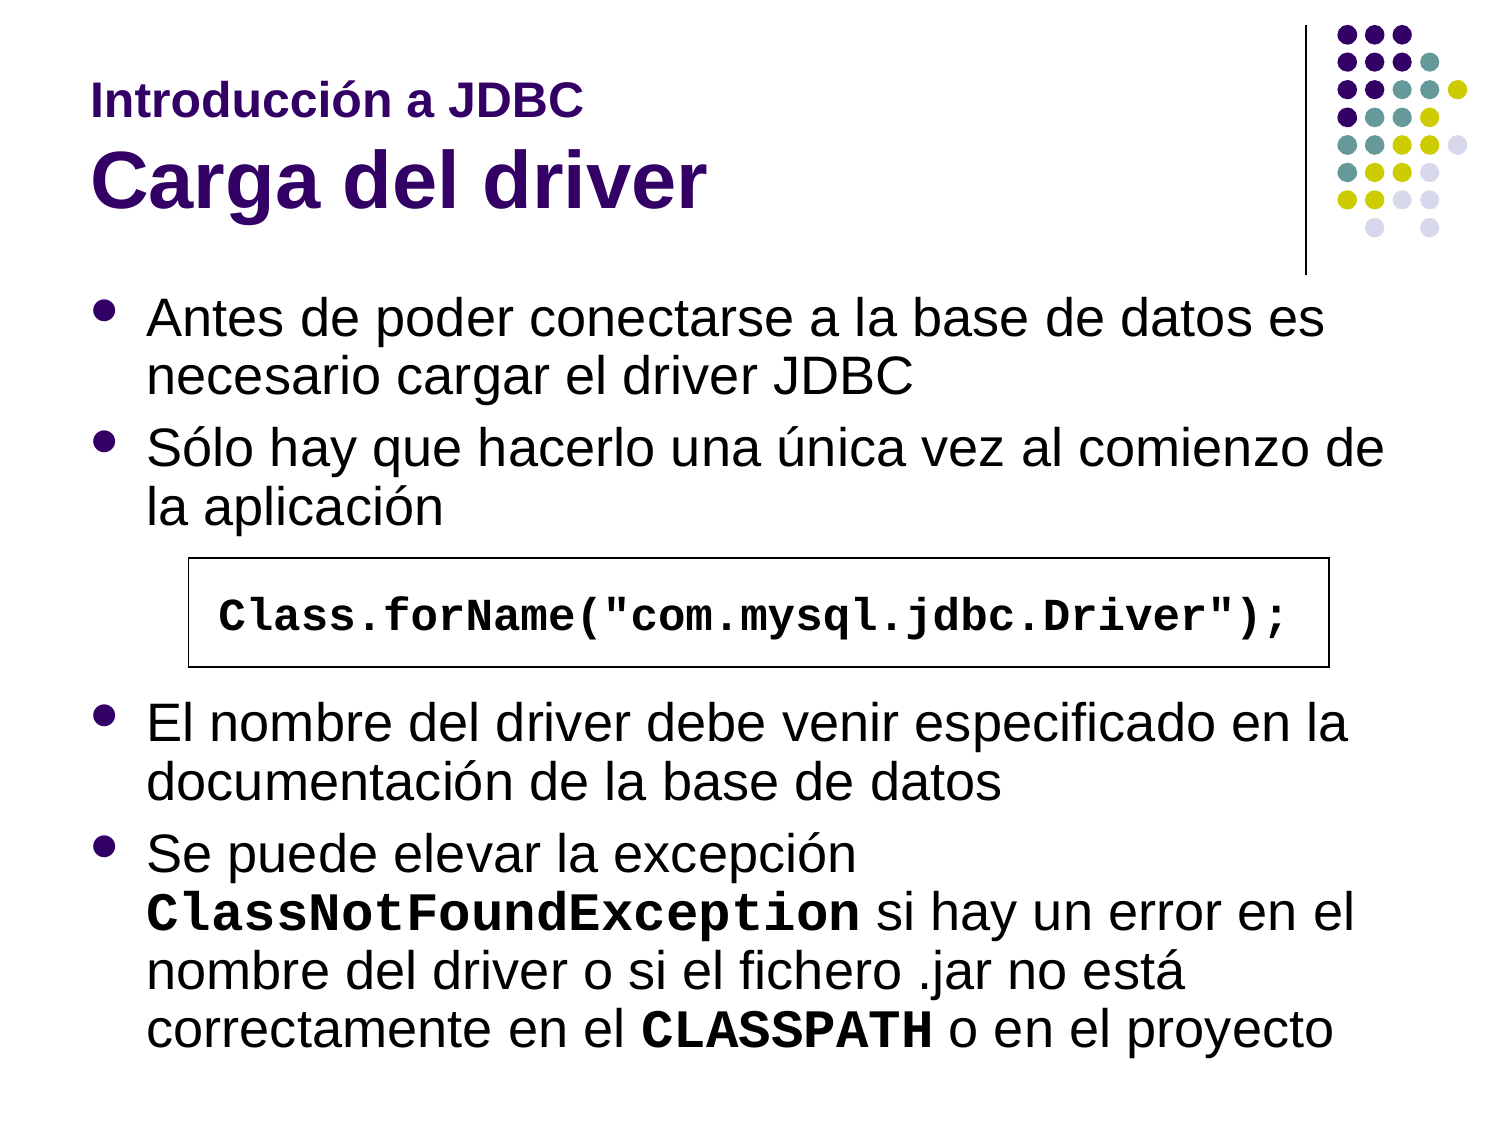

# Introducción a JDBC Carga del driver
Antes de poder conectarse a la base de datos es necesario cargar el driver JDBC
Sólo hay que hacerlo una única vez al comienzo de la aplicación
El nombre del driver debe venir especificado en la documentación de la base de datos
Se puede elevar la excepción ClassNotFoundException si hay un error en el nombre del driver o si el fichero .jar no está correctamente en el CLASSPATH o en el proyecto
Class.forName("com.mysql.jdbc.Driver");